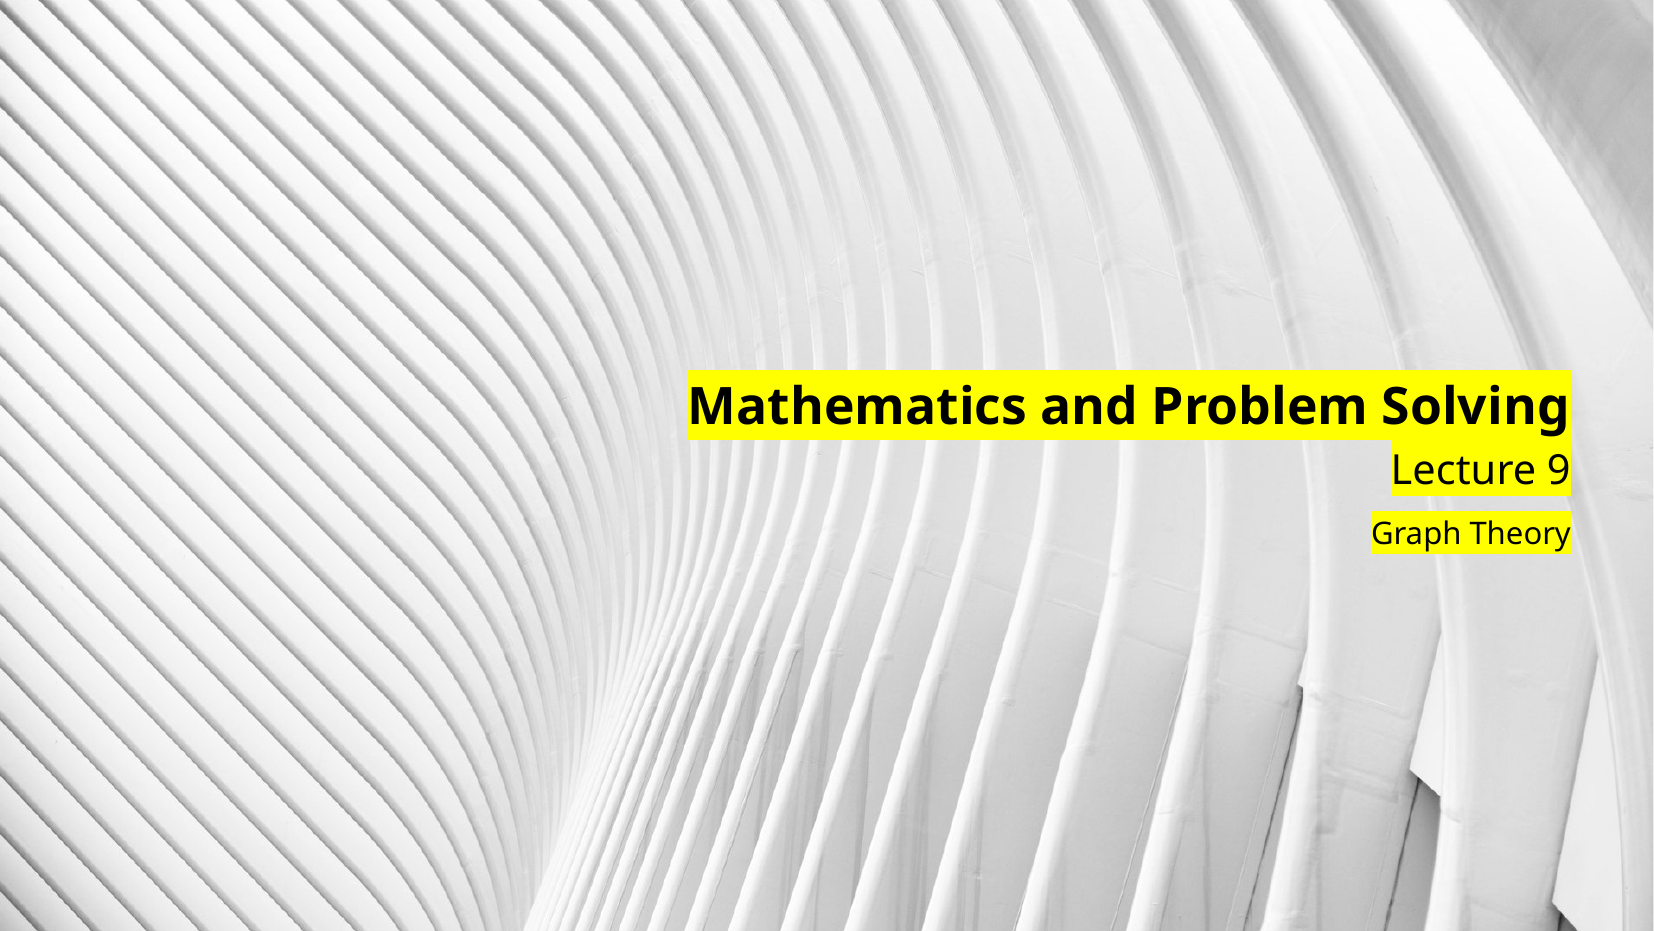

#
Mathematics and Problem Solving
Lecture 9
Graph Theory